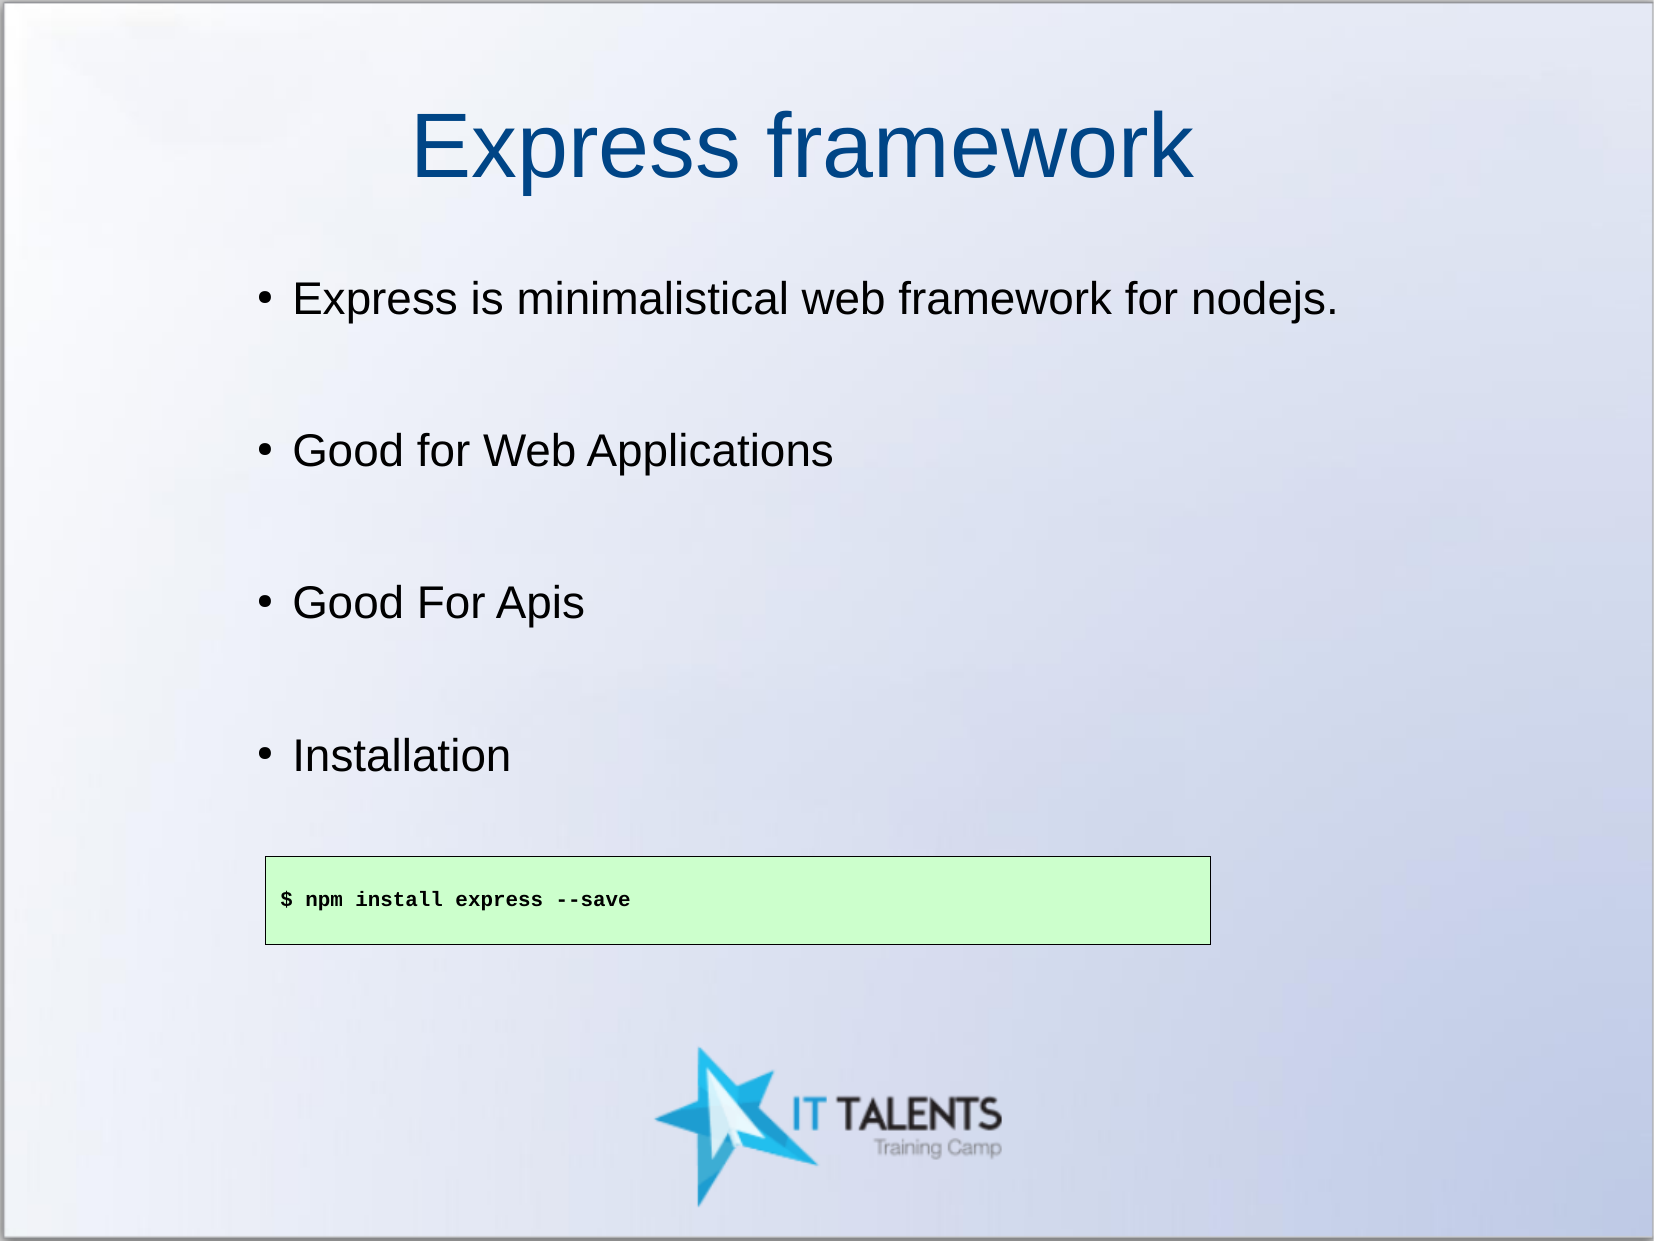

# Express framework
Express is minimalistical web framework for nodejs.
Good for Web Applications
Good For Apis
Installation
$ npm install express --save